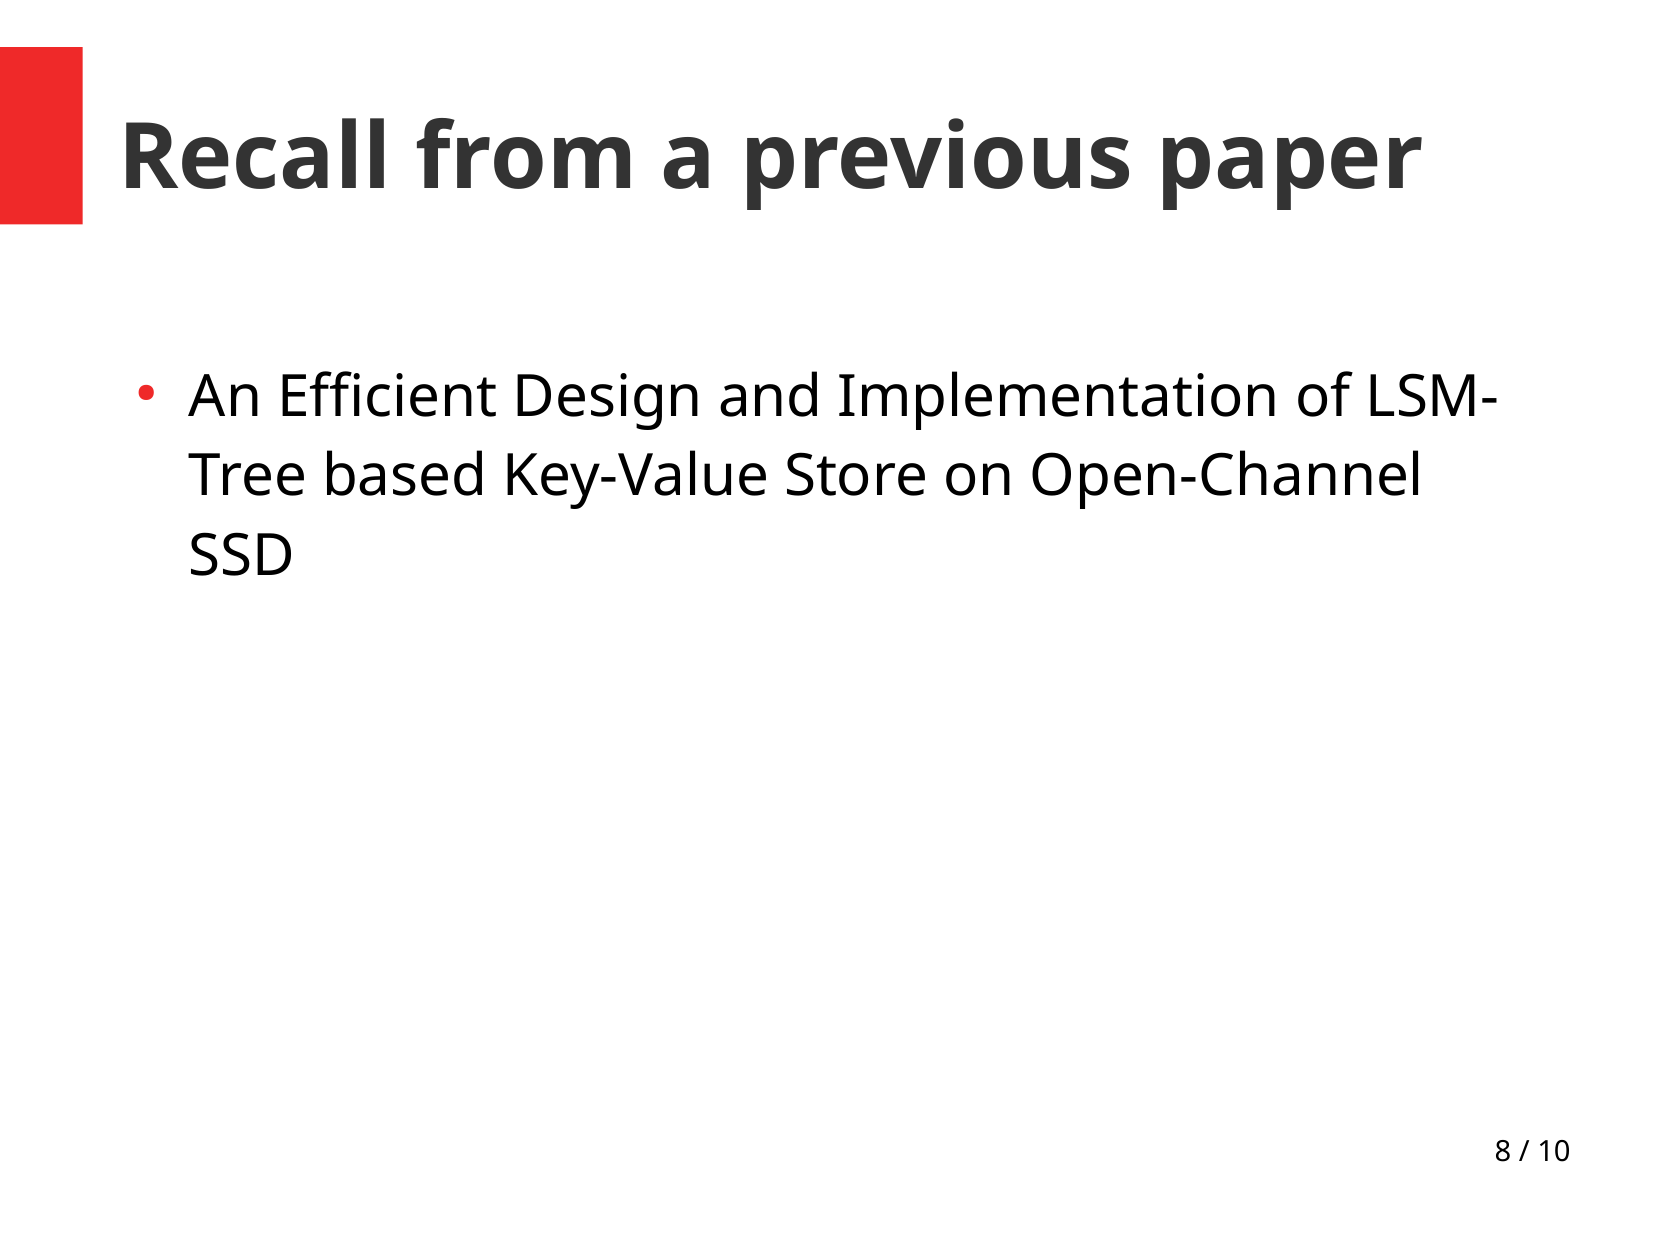

# Recall from a previous paper
An Efficient Design and Implementation of LSM-Tree based Key-Value Store on Open-Channel SSD
8